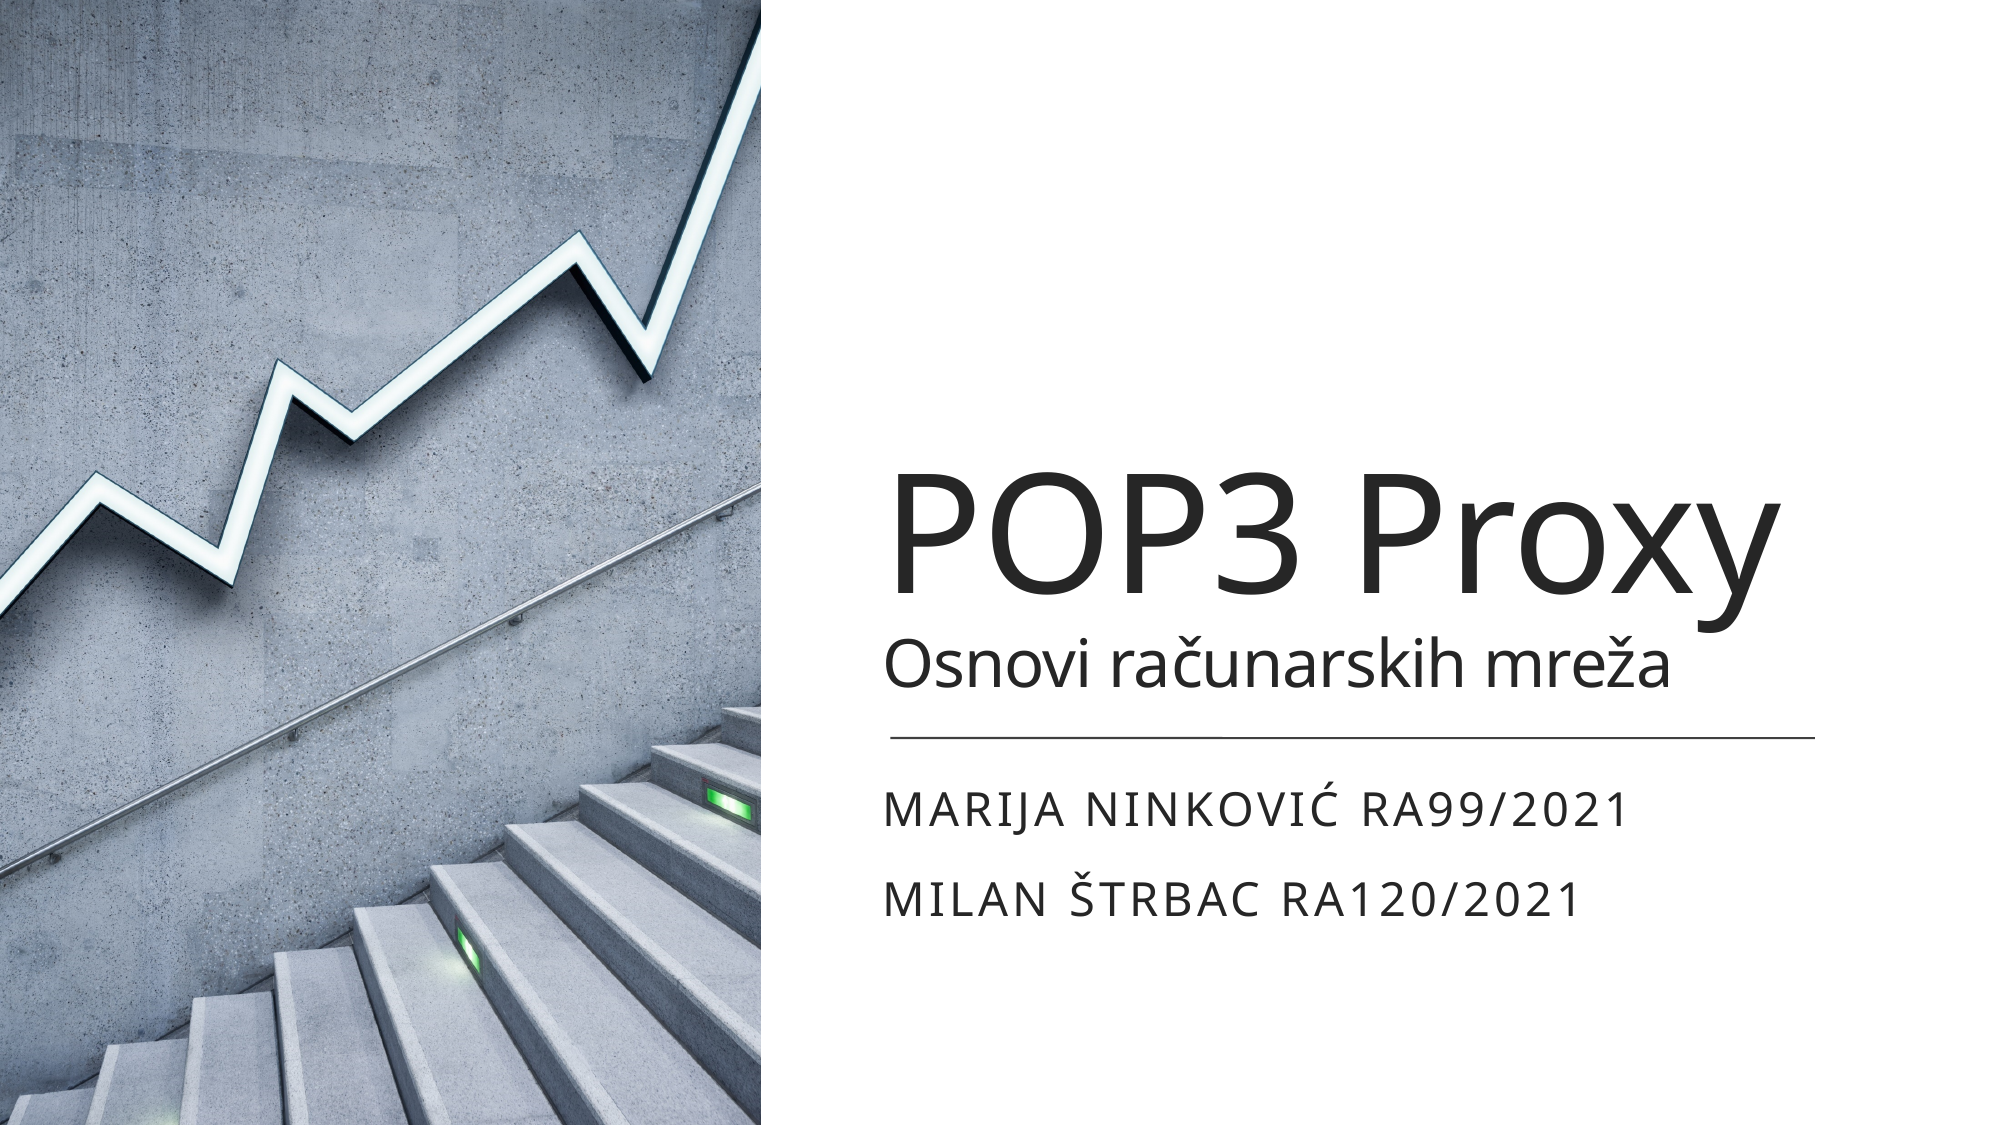

# POP3 Proxy Osnovi računarskih mreža
Marija ninković ra99/2021
Milan štrbac ra120/2021